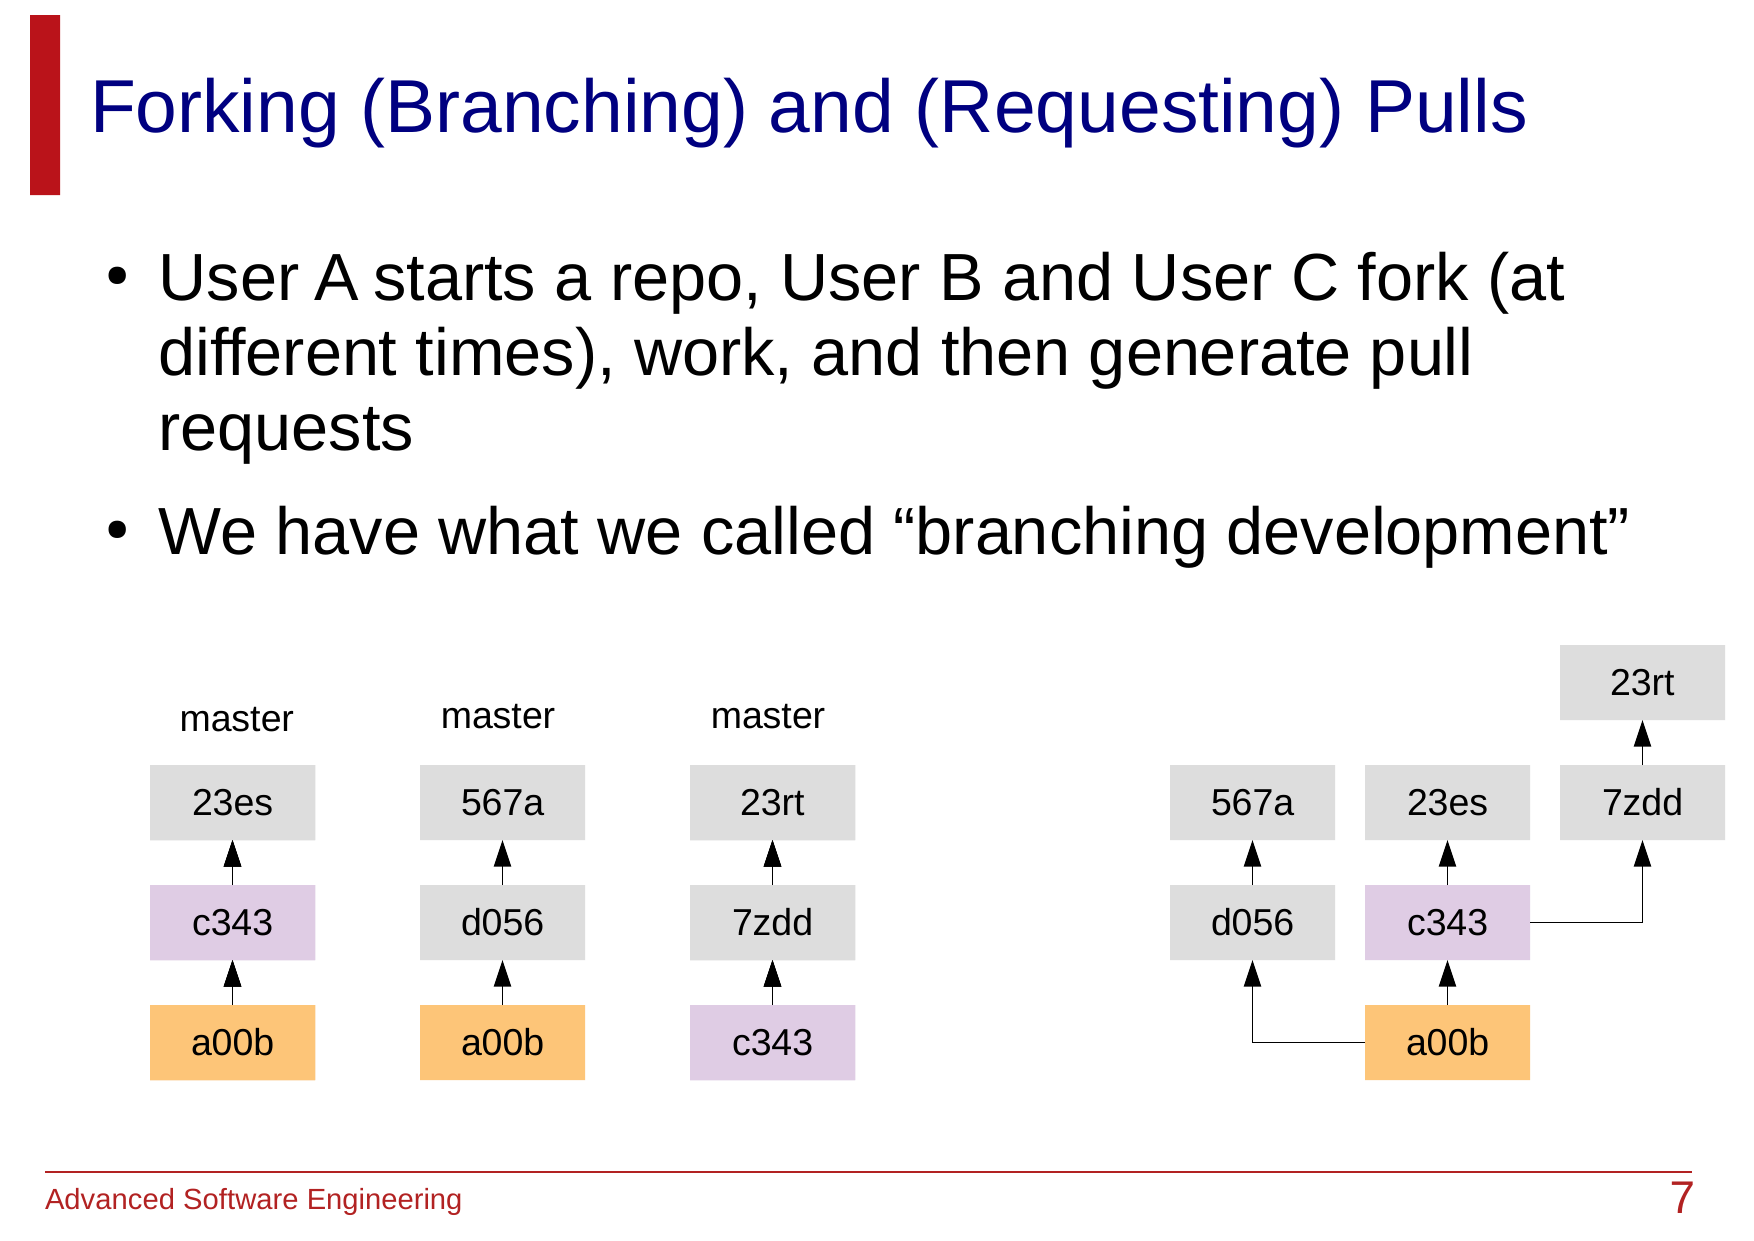

# Forking (Branching) and (Requesting) Pulls
User A starts a repo, User B and User C fork (at different times), work, and then generate pull requests
We have what we called “branching development”
23rt
master
master
master
23es
c343
a00b
23es
23es
c343
a00b
c343
a00b
567a
d056
a00b
23rt
7zdd
c343
23rt
7zdd
c343
23rt
7zdd
c343
567a
23es
7zdd
d056
c343
a00b
7
Advanced Software Engineering